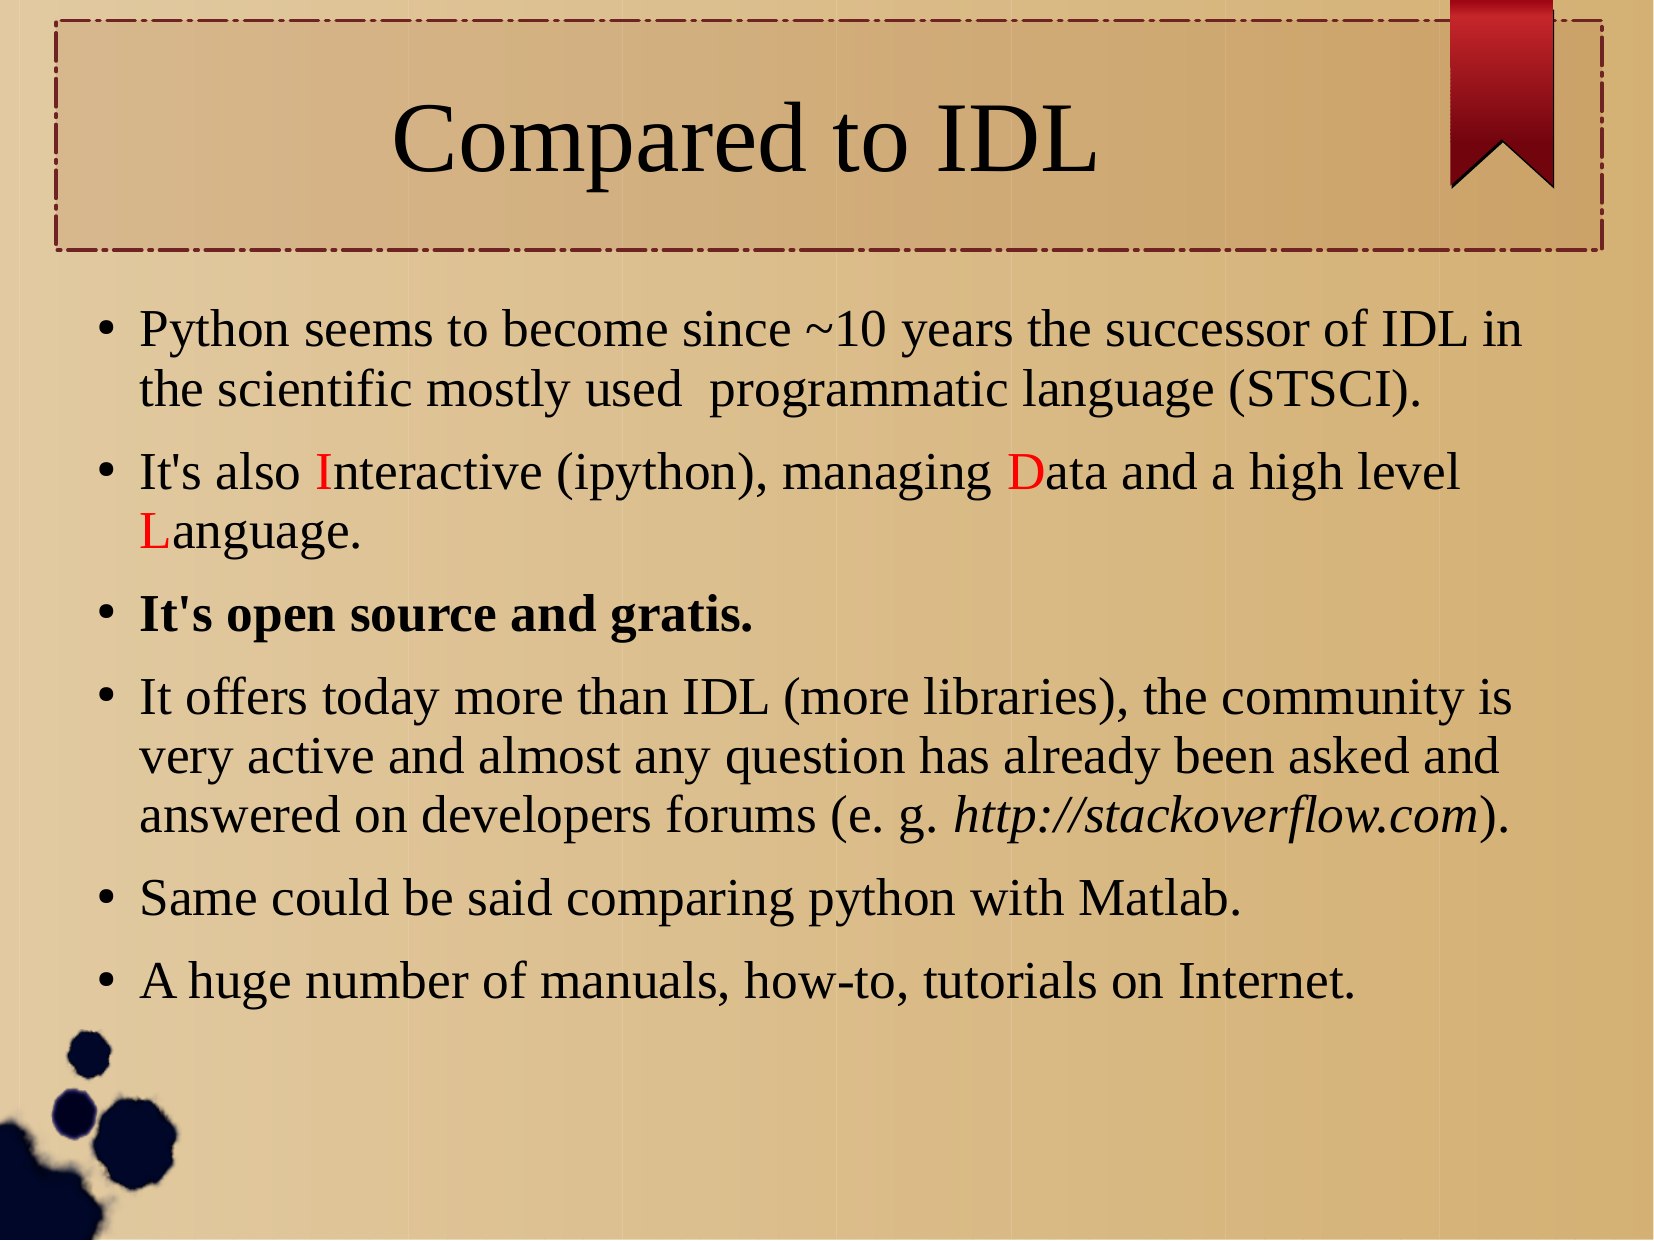

# Compared to IDL
Python seems to become since ~10 years the successor of IDL in the scientific mostly used programmatic language (STSCI).
It's also Interactive (ipython), managing Data and a high level Language.
It's open source and gratis.
It offers today more than IDL (more libraries), the community is very active and almost any question has already been asked and answered on developers forums (e. g. http://stackoverflow.com).
Same could be said comparing python with Matlab.
A huge number of manuals, how-to, tutorials on Internet.